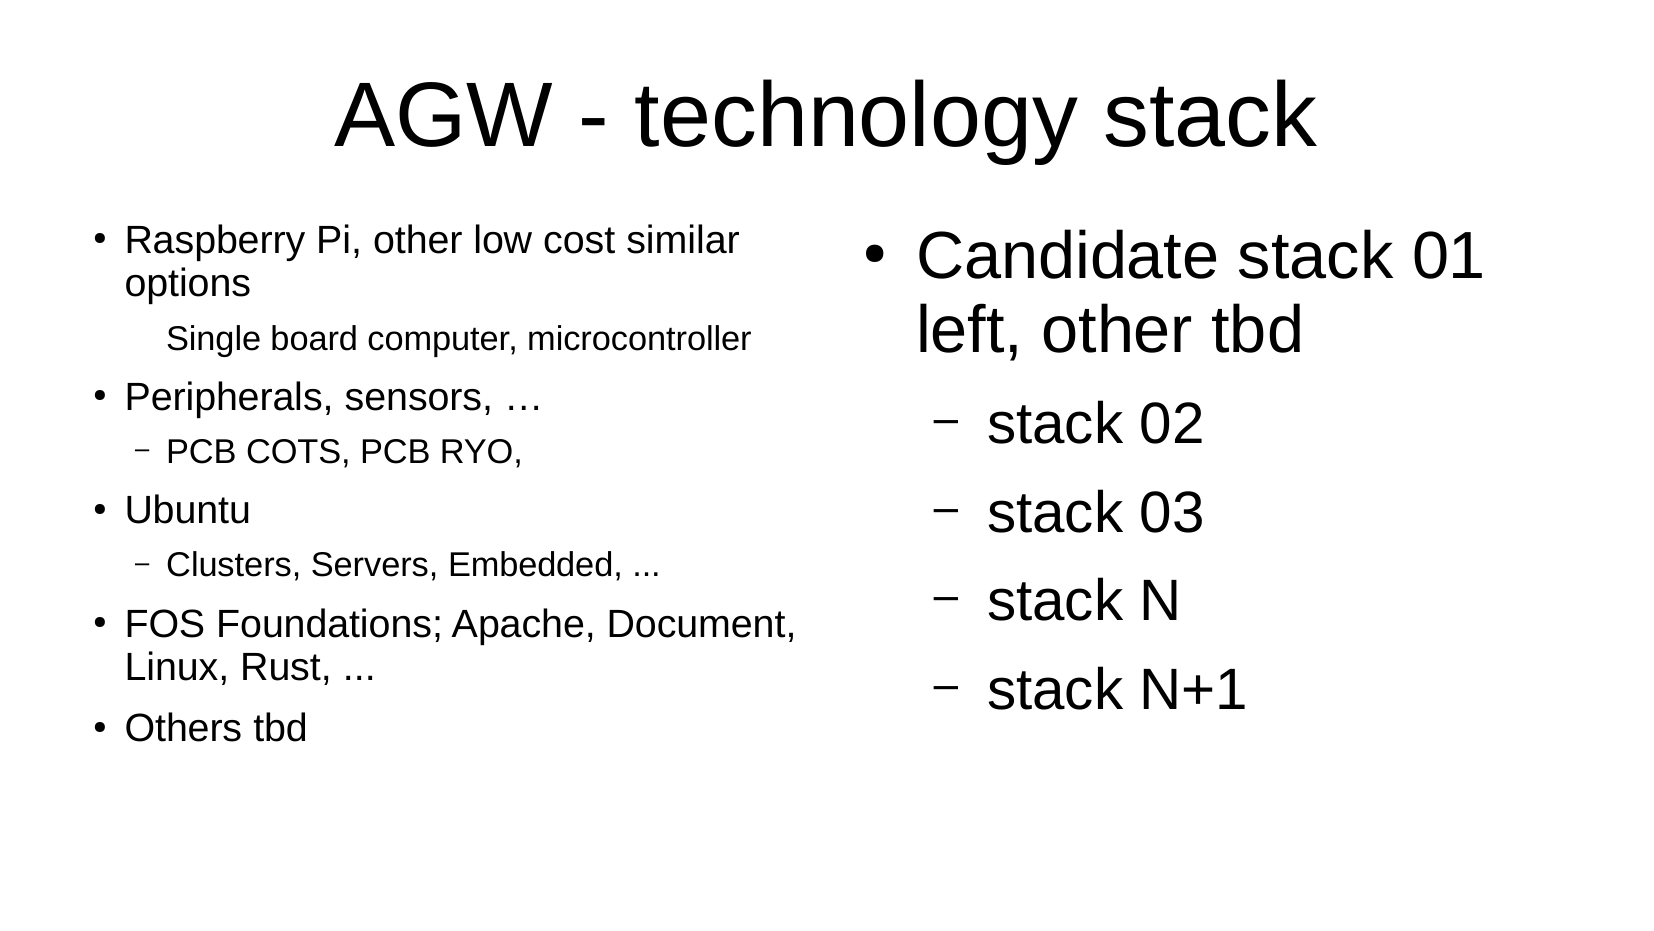

# AGW - technology stack
Raspberry Pi, other low cost similar options
Single board computer, microcontroller
Peripherals, sensors, …
PCB COTS, PCB RYO,
Ubuntu
Clusters, Servers, Embedded, ...
FOS Foundations; Apache, Document, Linux, Rust, ...
Others tbd
Candidate stack 01 left, other tbd
stack 02
stack 03
stack N
stack N+1